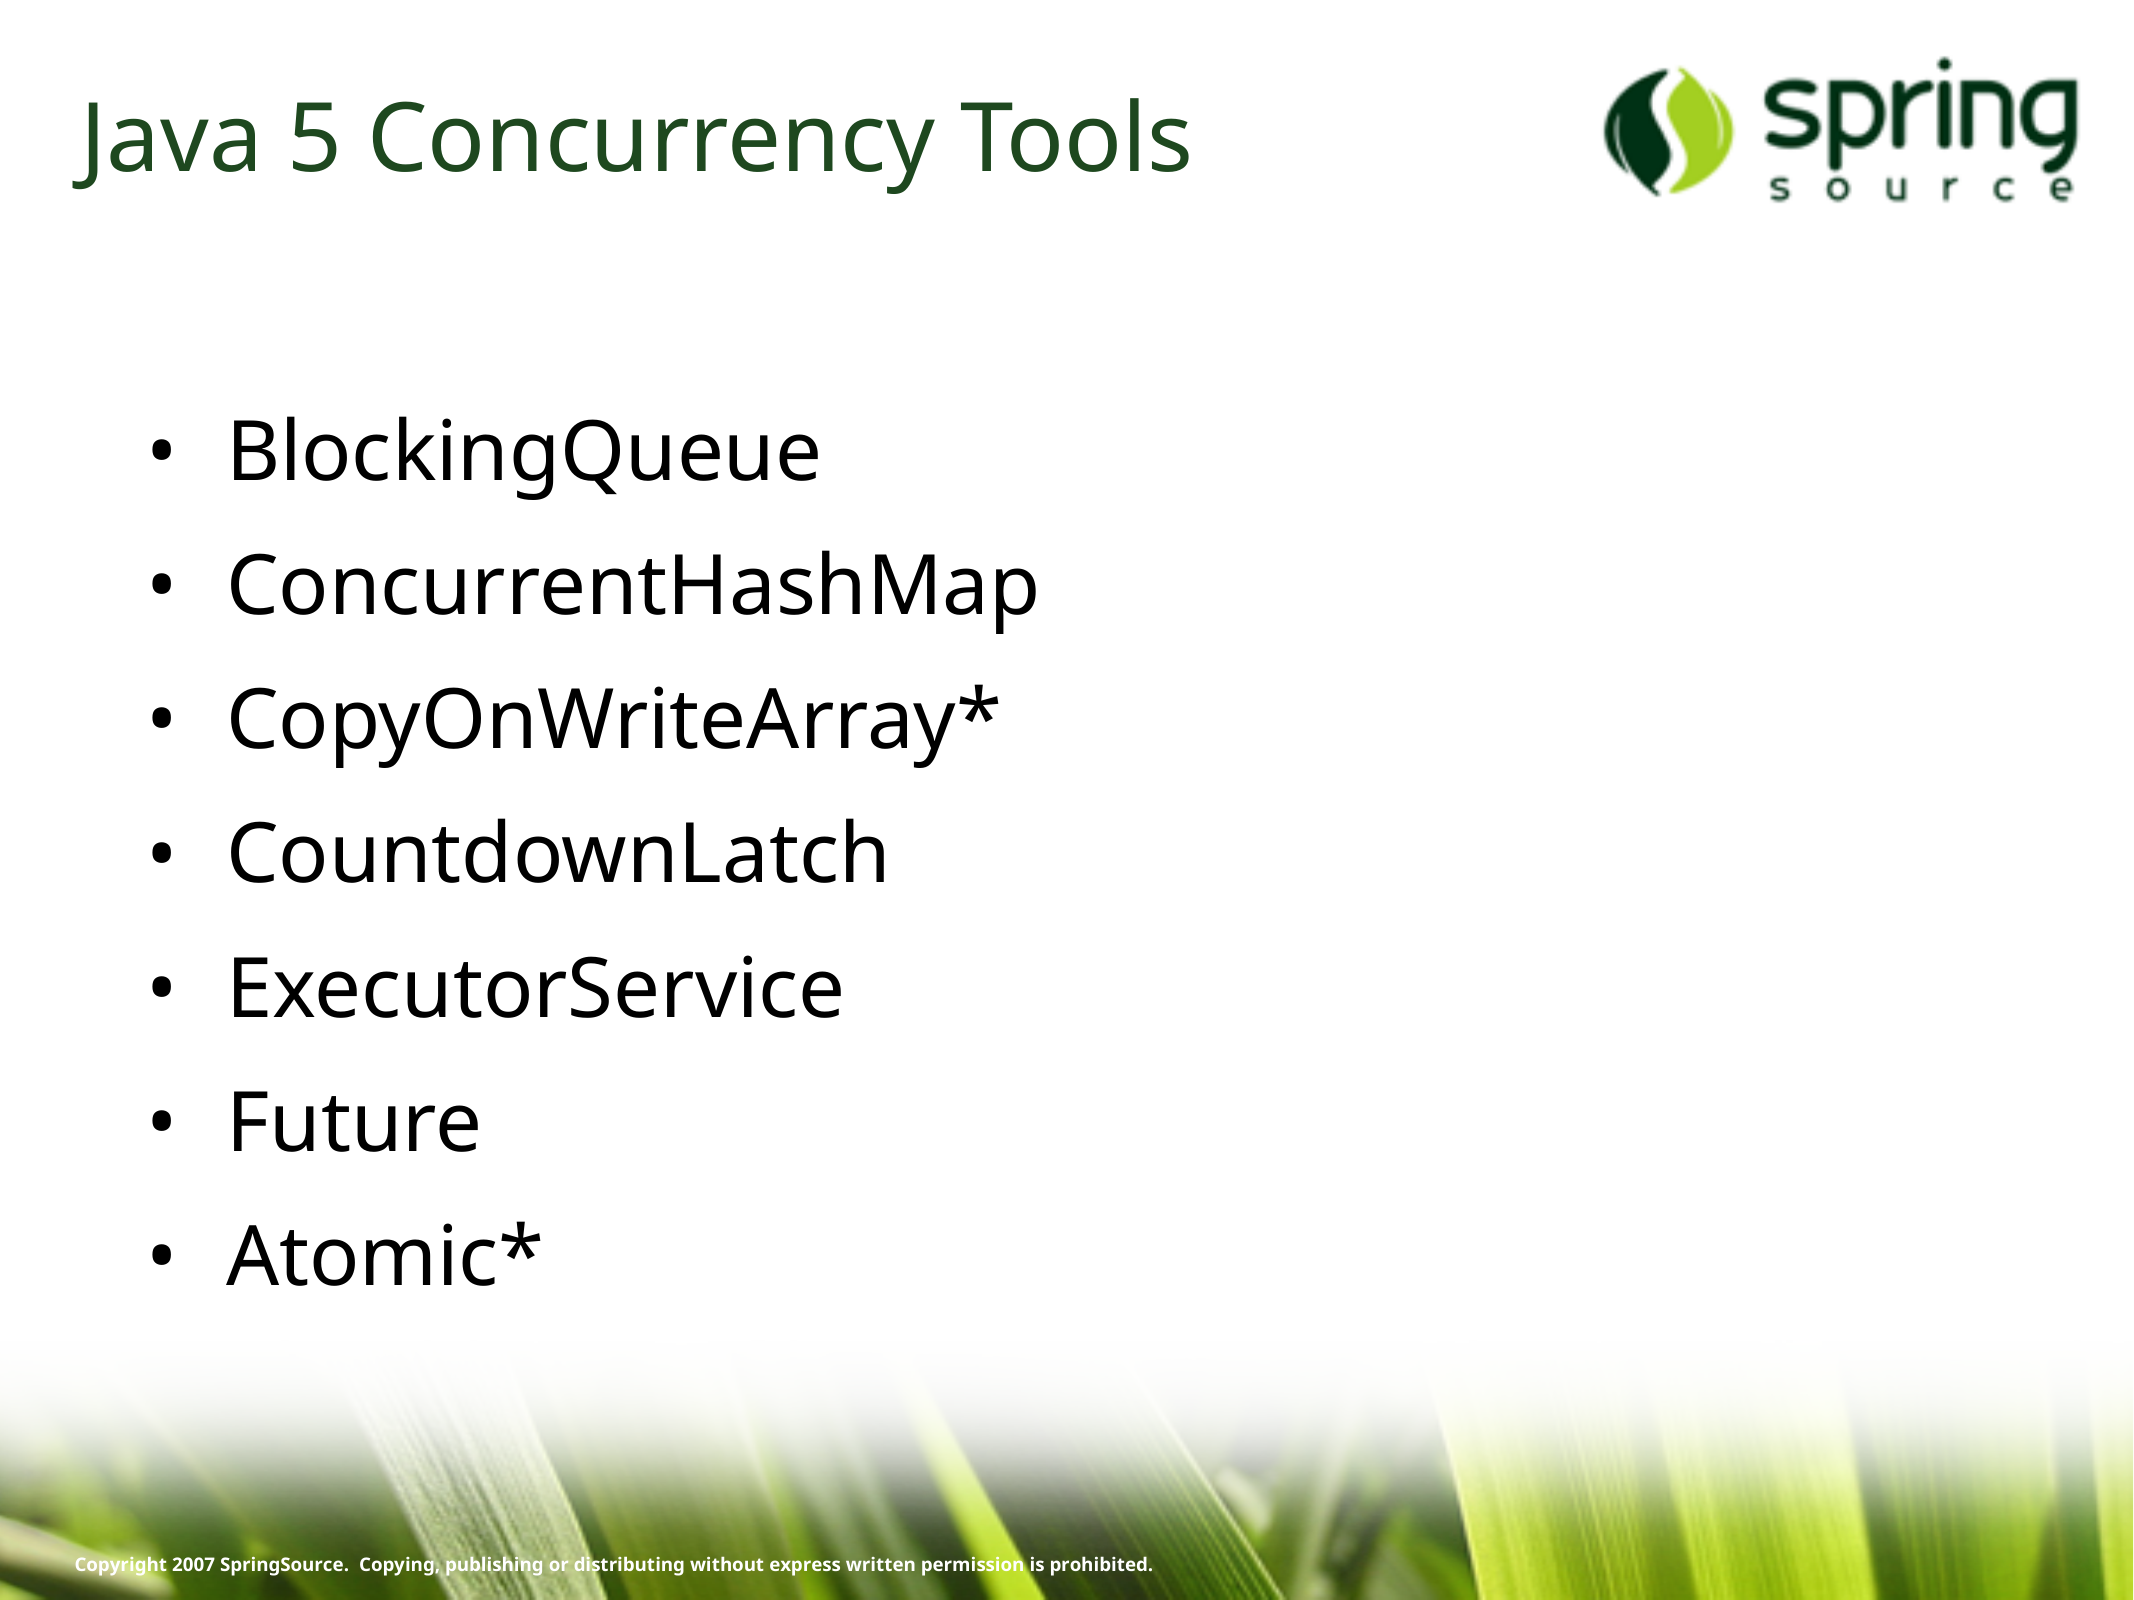

# Java 5 Concurrency Tools
BlockingQueue
ConcurrentHashMap
CopyOnWriteArray*
CountdownLatch
ExecutorService
Future
Atomic*